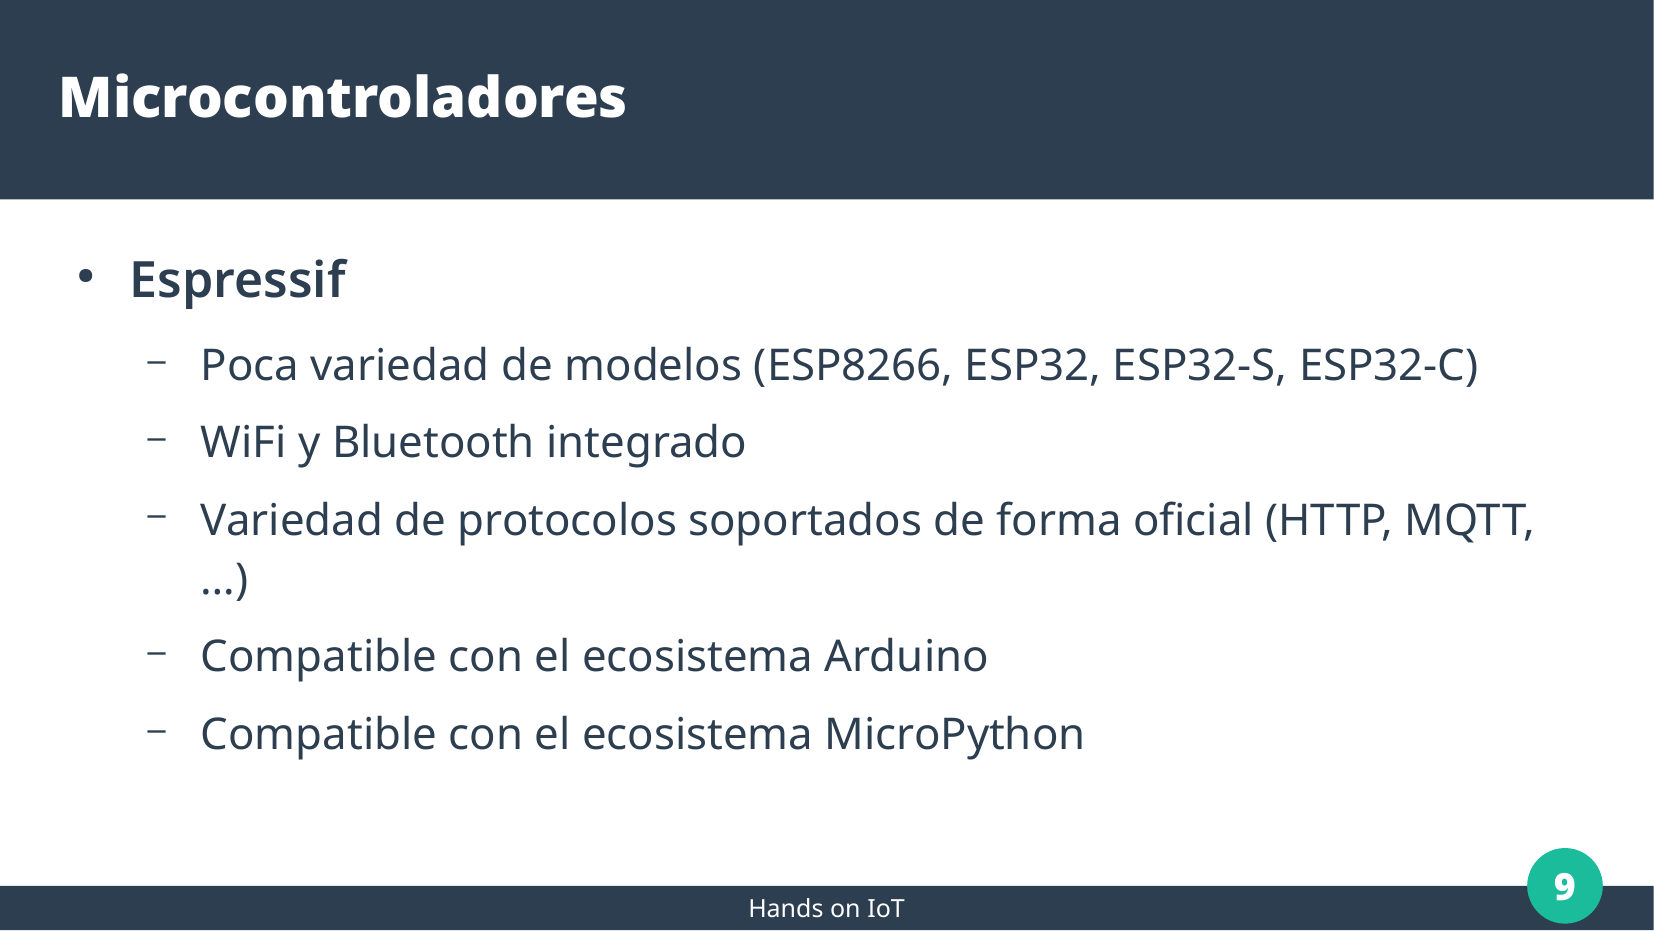

# Microcontroladores
Espressif
Poca variedad de modelos (ESP8266, ESP32, ESP32-S, ESP32-C)
WiFi y Bluetooth integrado
Variedad de protocolos soportados de forma oficial (HTTP, MQTT, …)
Compatible con el ecosistema Arduino
Compatible con el ecosistema MicroPython
Hands on IoT